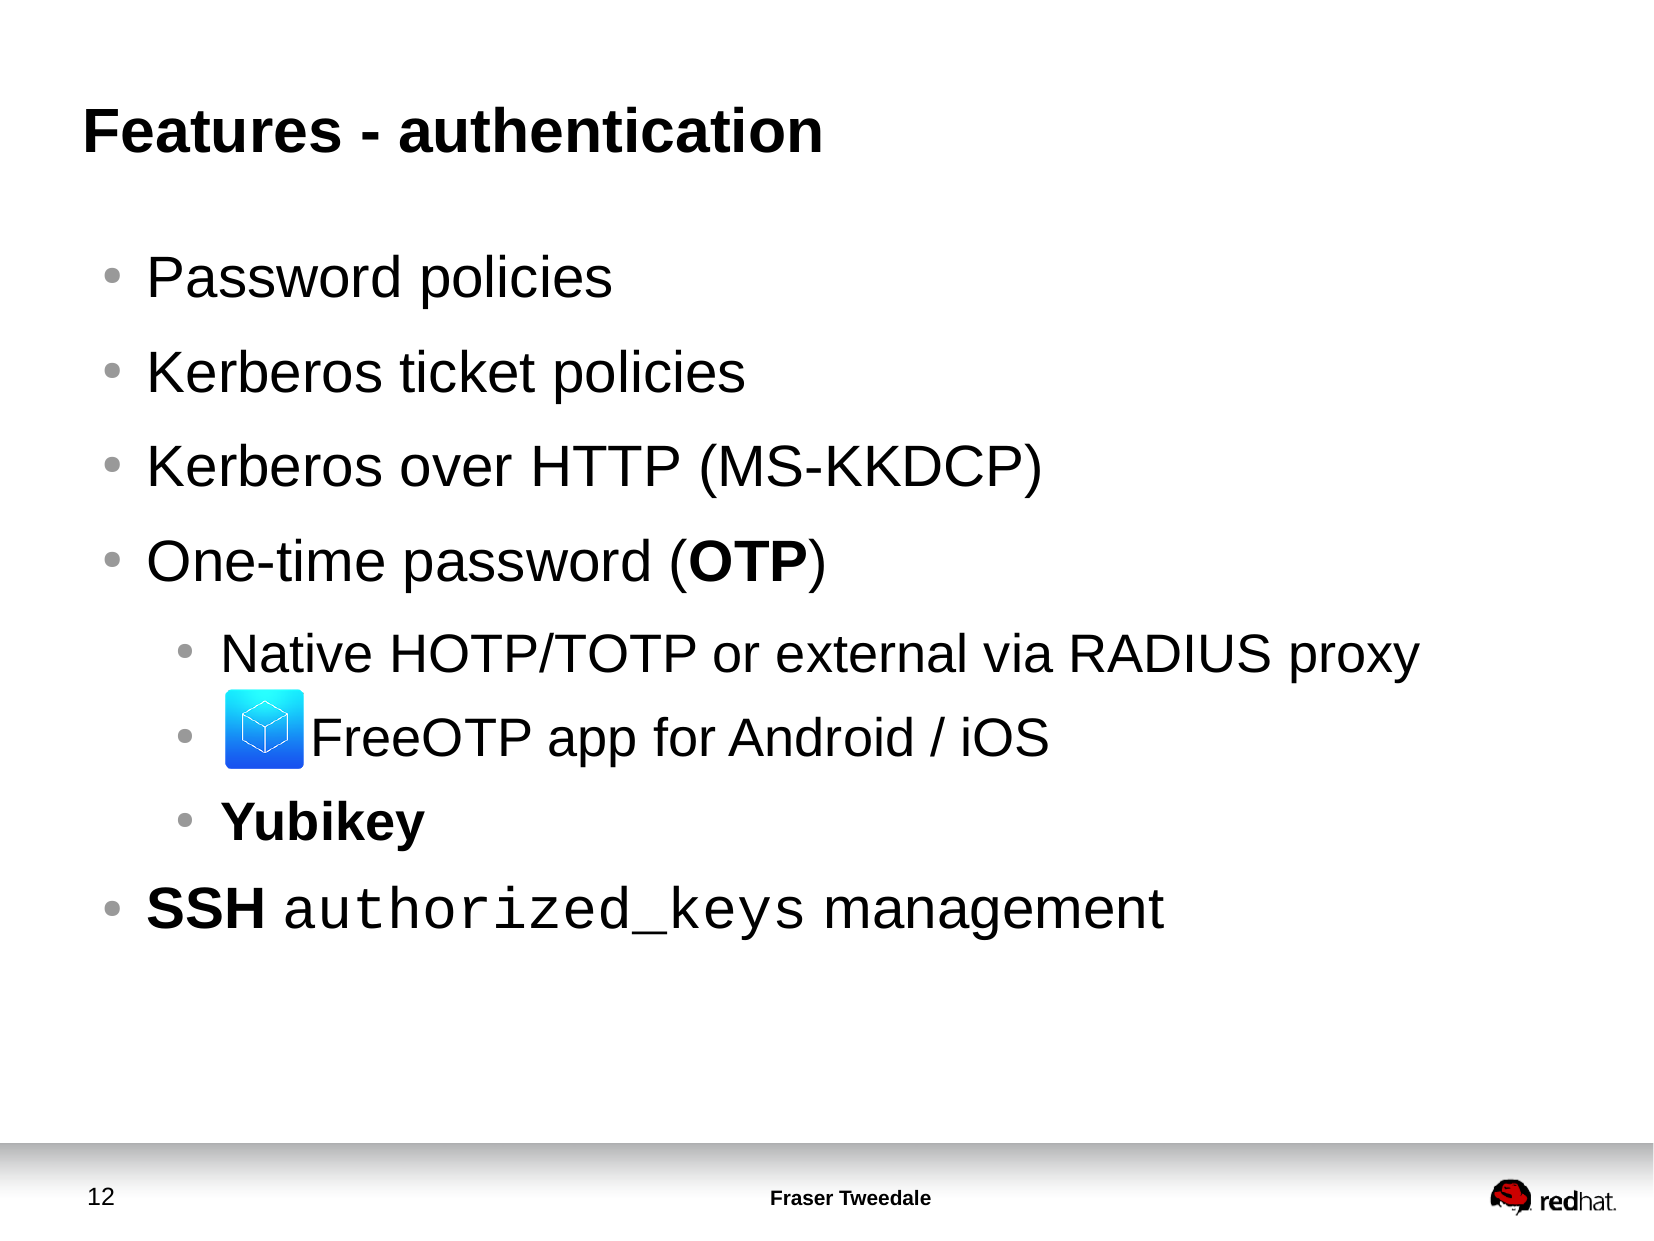

# Features - authentication
Password policies
Kerberos ticket policies
Kerberos over HTTP (MS-KKDCP)
One-time password (OTP)
Native HOTP/TOTP or external via RADIUS proxy
 FreeOTP app for Android / iOS
Yubikey
SSH authorized_keys management